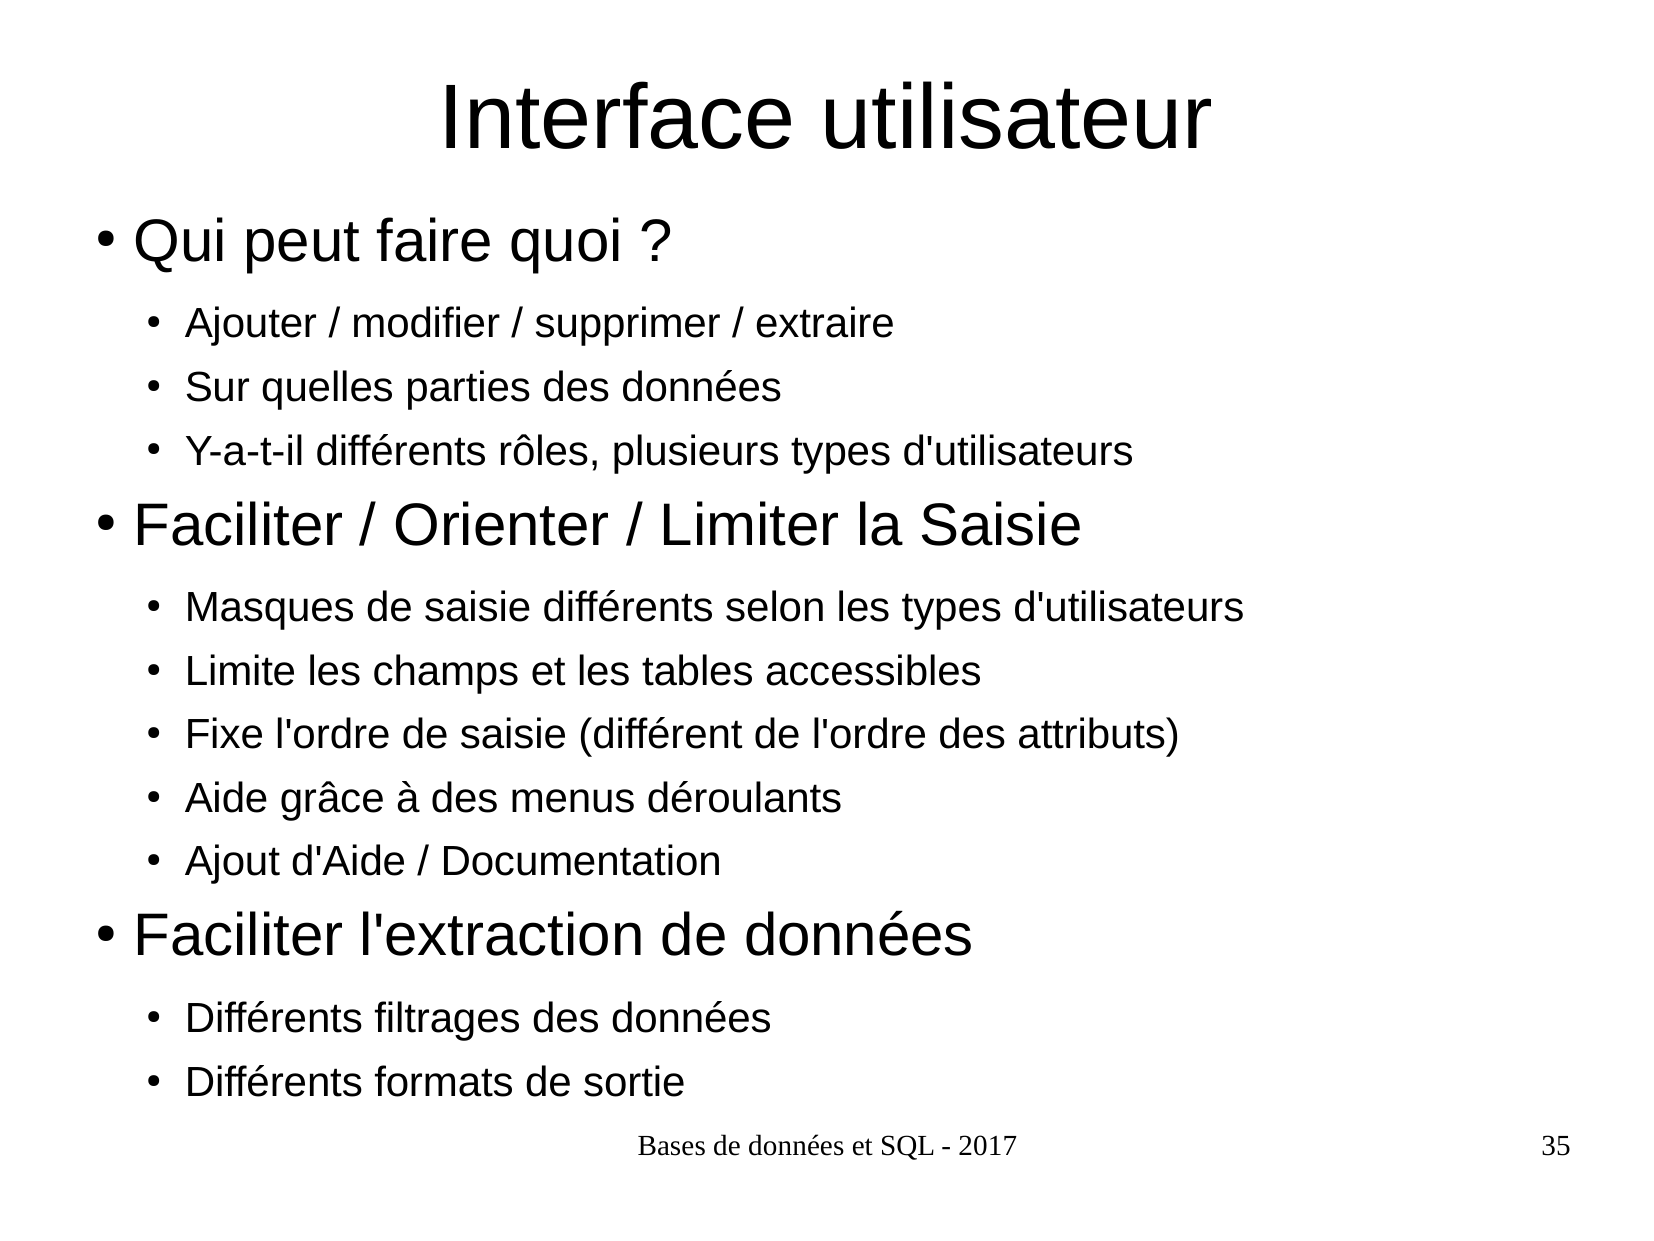

# Interface utilisateur
Qui peut faire quoi ?
Ajouter / modifier / supprimer / extraire
Sur quelles parties des données
Y-a-t-il différents rôles, plusieurs types d'utilisateurs
Faciliter / Orienter / Limiter la Saisie
Masques de saisie différents selon les types d'utilisateurs
Limite les champs et les tables accessibles
Fixe l'ordre de saisie (différent de l'ordre des attributs)
Aide grâce à des menus déroulants
Ajout d'Aide / Documentation
Faciliter l'extraction de données
Différents filtrages des données
Différents formats de sortie
Bases de données et SQL - 2017
35